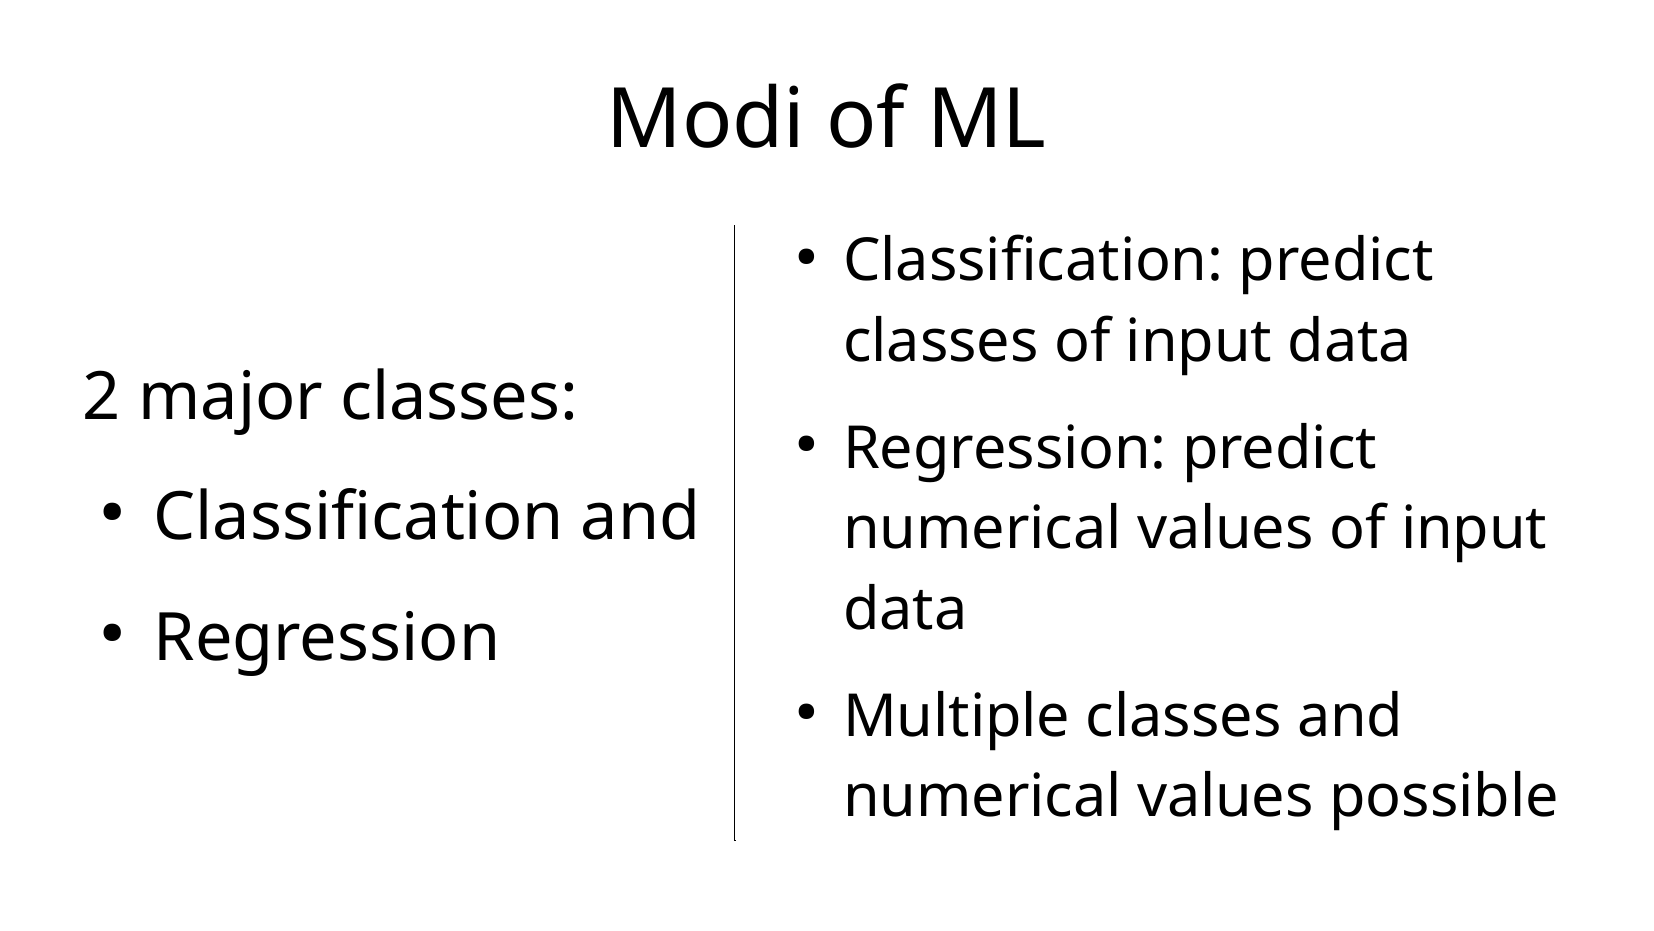

# Modi of ML
2 major classes:
Classification and
Regression
Classification: predict classes of input data
Regression: predict numerical values of input data
Multiple classes and numerical values possible